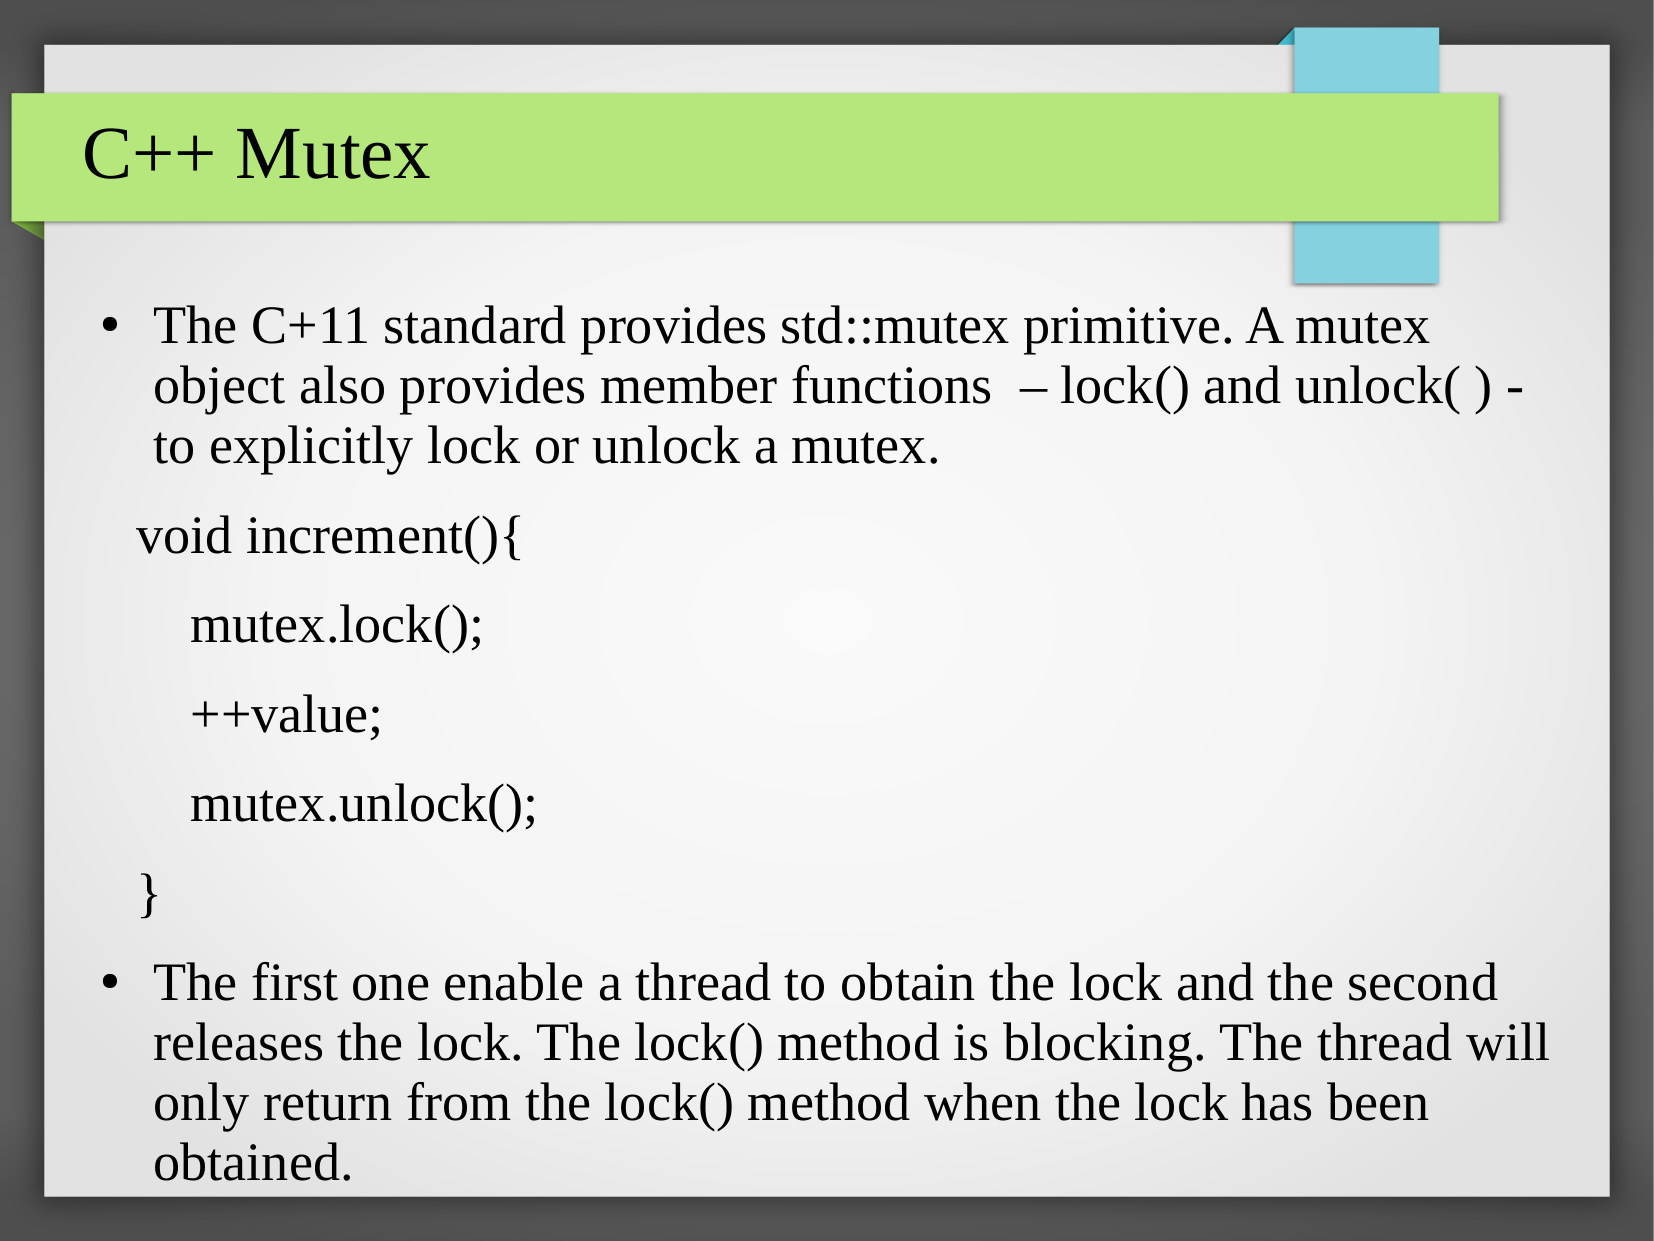

# C++ Mutex
The C+11 standard provides std::mutex primitive. A mutex object also provides member functions – lock() and unlock( ) - to explicitly lock or unlock a mutex.
 void increment(){
 mutex.lock();
 ++value;
 mutex.unlock();
 }
The first one enable a thread to obtain the lock and the second releases the lock. The lock() method is blocking. The thread will only return from the lock() method when the lock has been obtained.